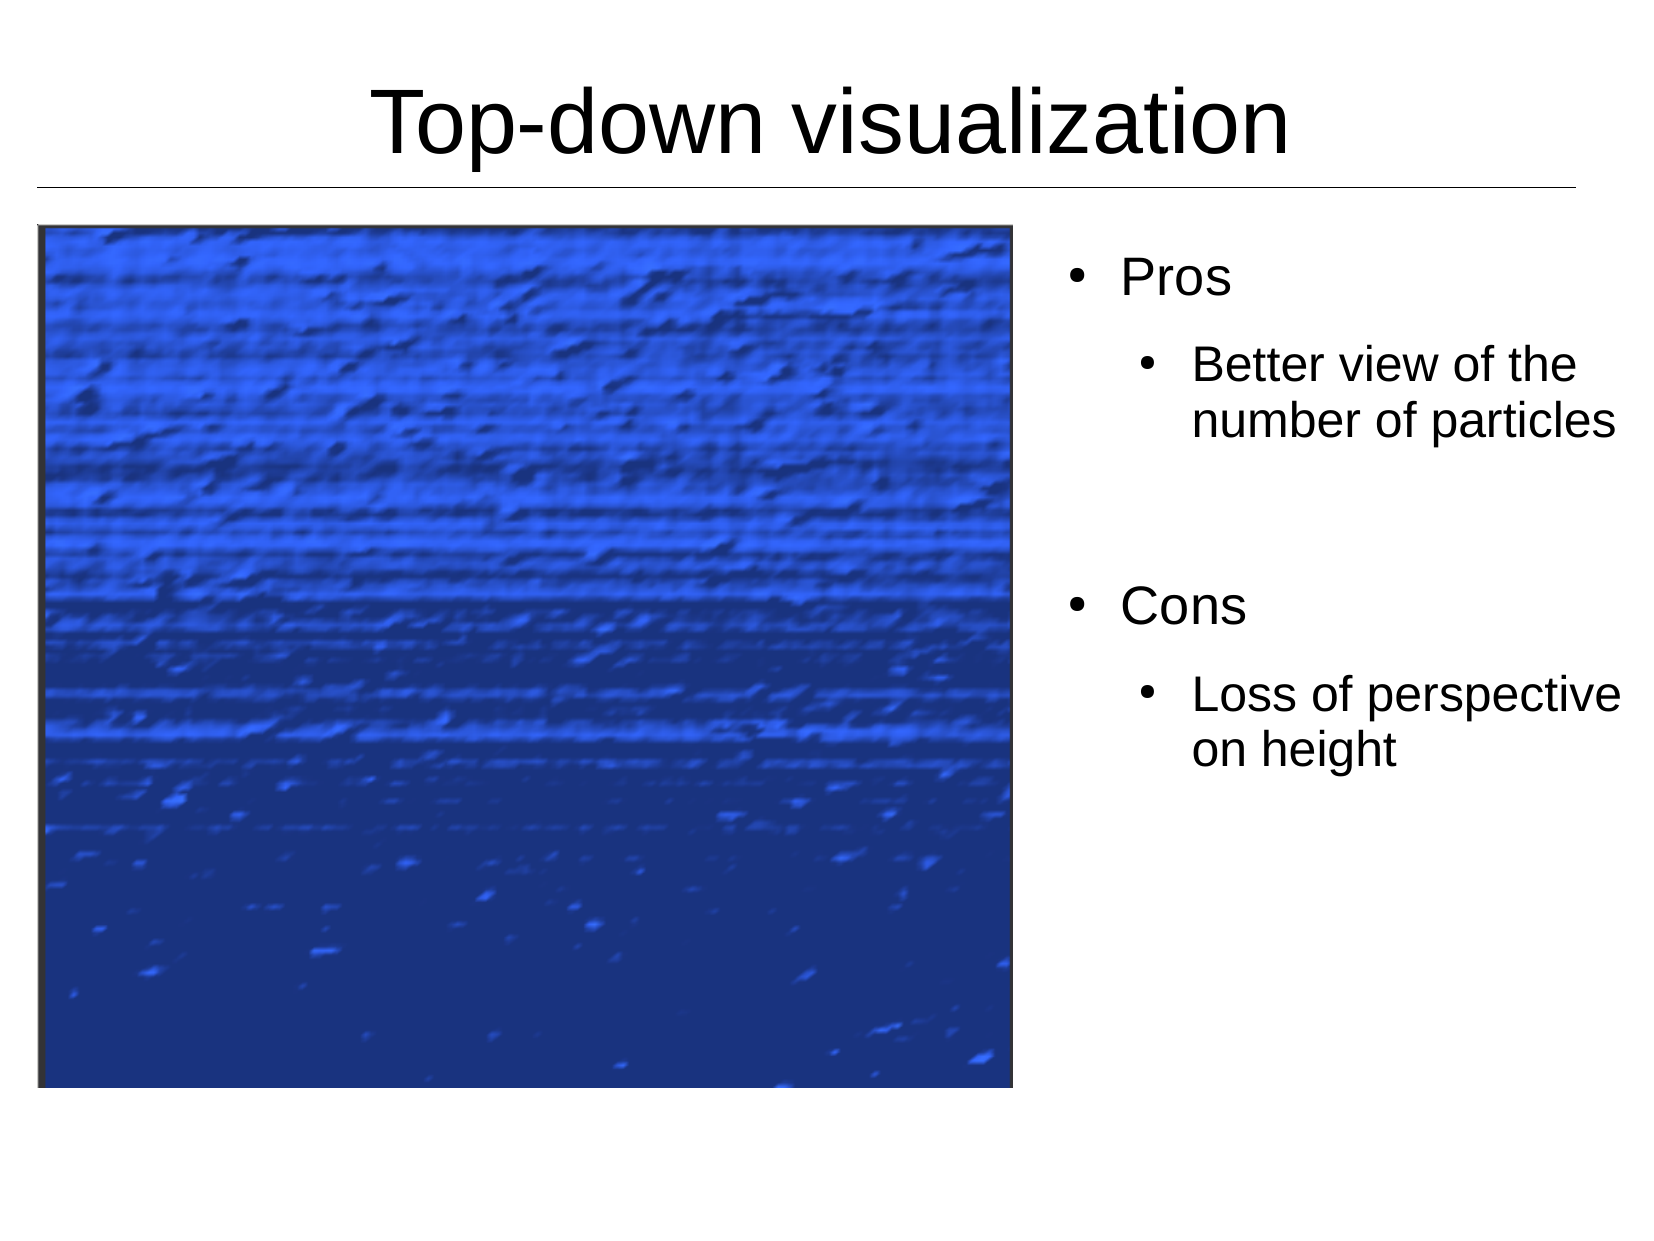

# Top-down visualization
Pros
Better view of the number of particles
Cons
Loss of perspective on height